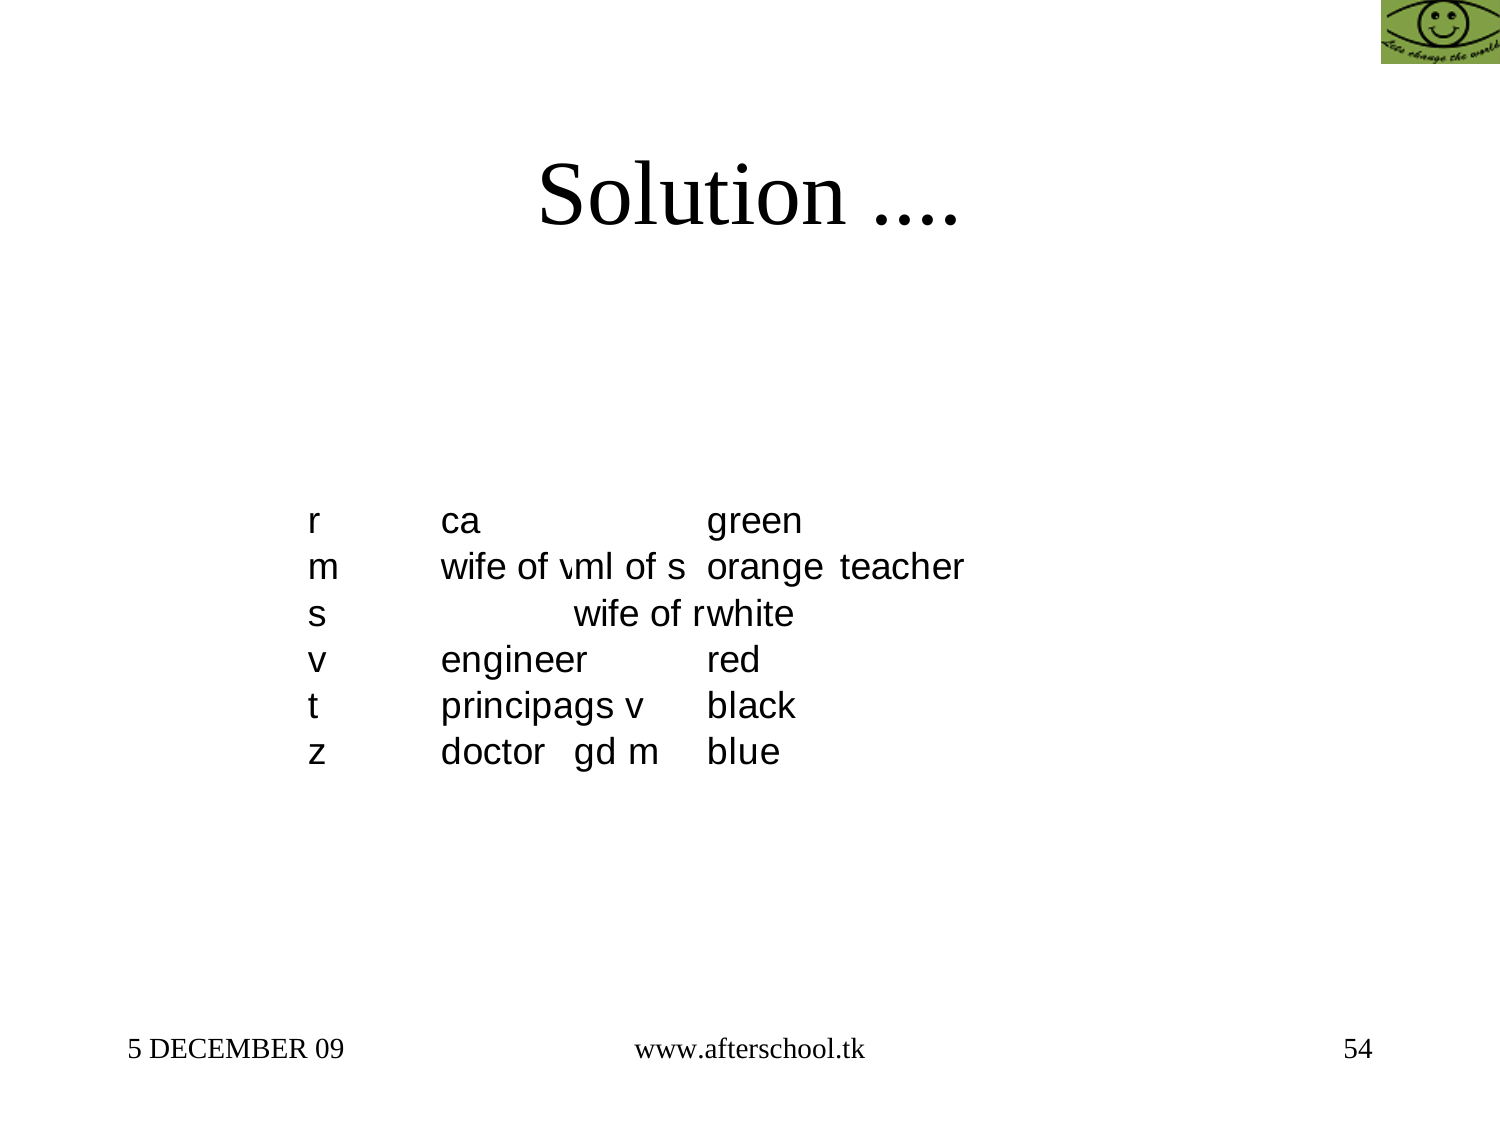

# Solution ....
MFI Seminar Jain PG College
AFTERSCHOOOL centre for social entrepreneurship
54